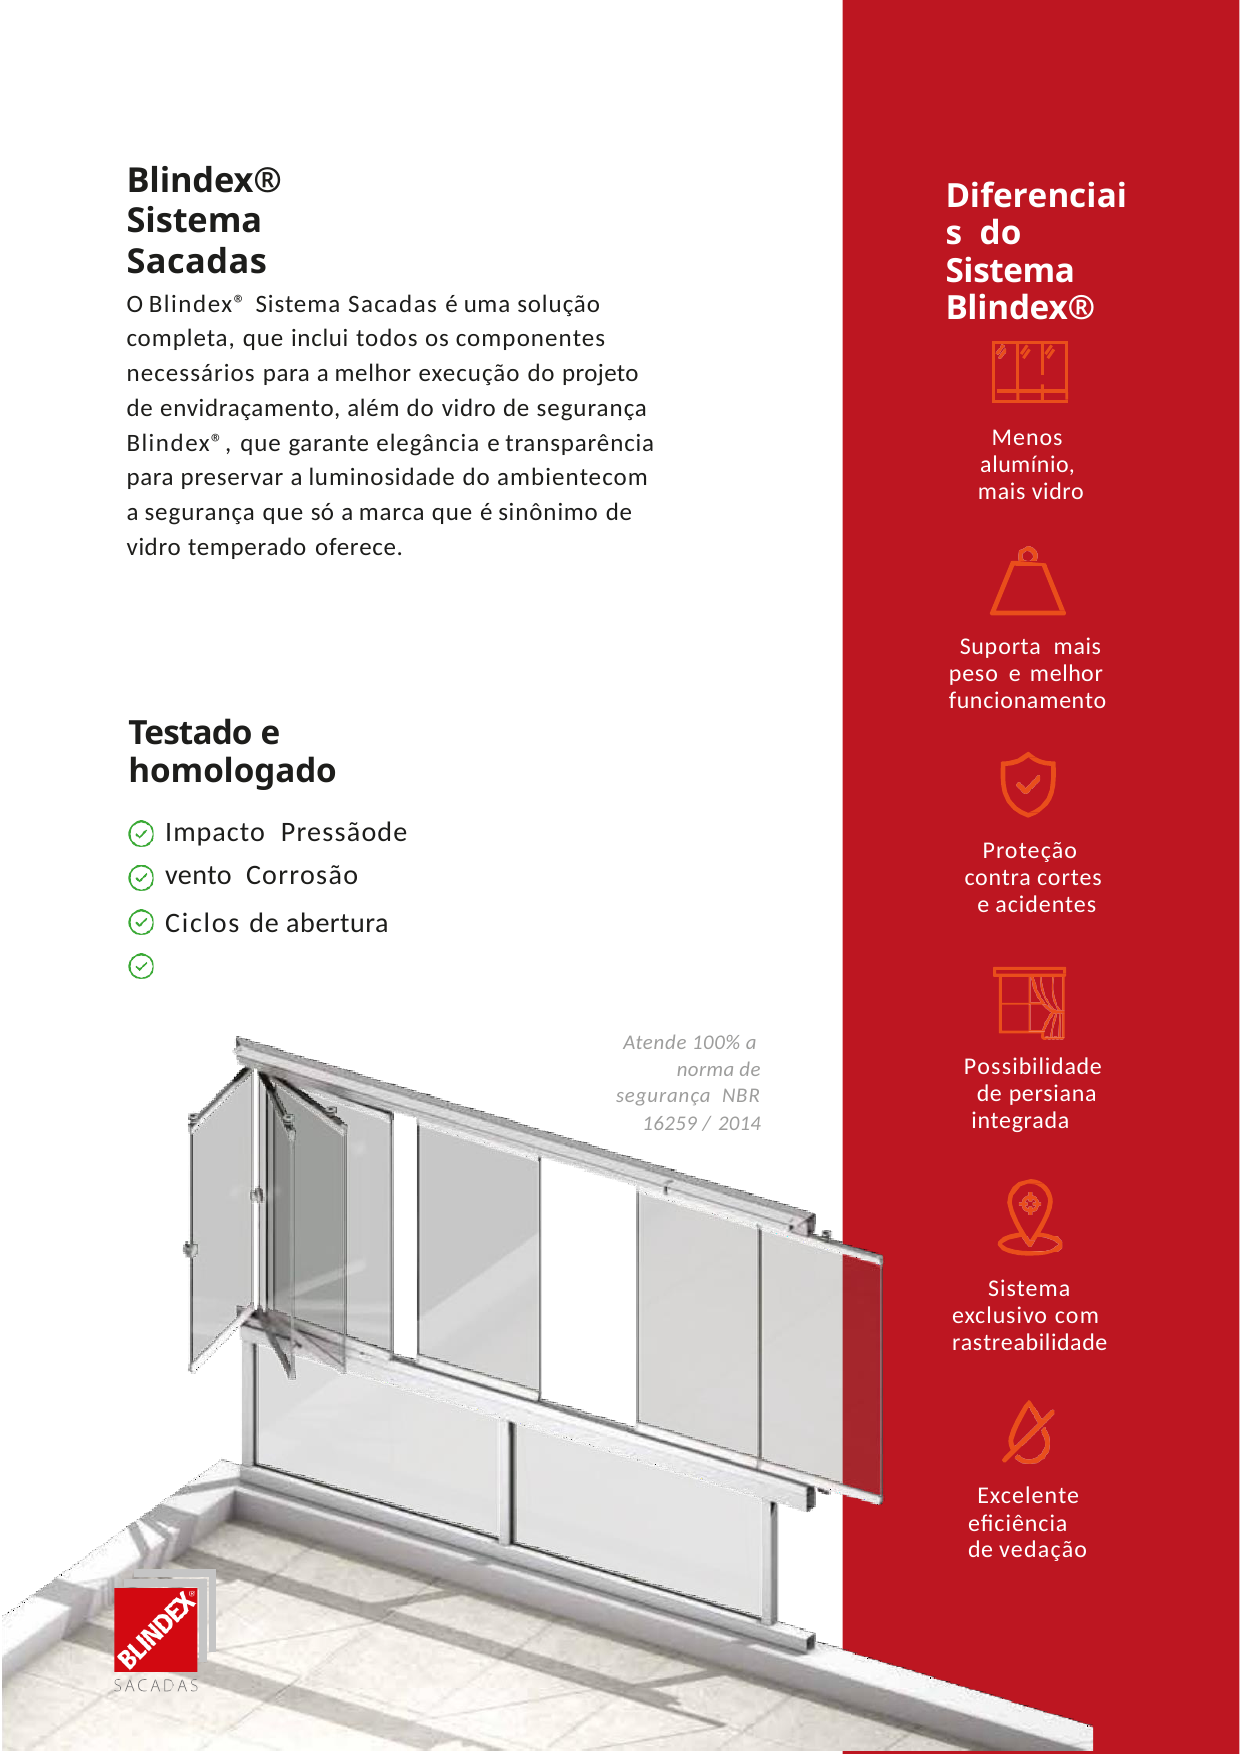

Blindex®
Sistema Sacadas
Diferenciais do Sistema Blindex®
O Blindex® Sistema Sacadas é uma solução completa, que inclui todos os componentes necessários para a melhor execução do projeto de envidraçamento, além do vidro de segurança Blindex®, que garante elegância e transparência para preservar a luminosidade do ambientecom a segurança que só a marca que é sinônimo de vidro temperado oferece.
Menos alumínio, mais vidro
Suporta mais peso e melhor funcionamento
Testado e homologado
Impacto Pressãode vento Corrosão
Ciclos de abertura
Proteção contra cortes e acidentes
Atende 100% a norma de segurança NBR 16259 / 2014
Possibilidade de persiana integrada
Sistema exclusivo com rastreabilidade
Excelente eficiência de vedação